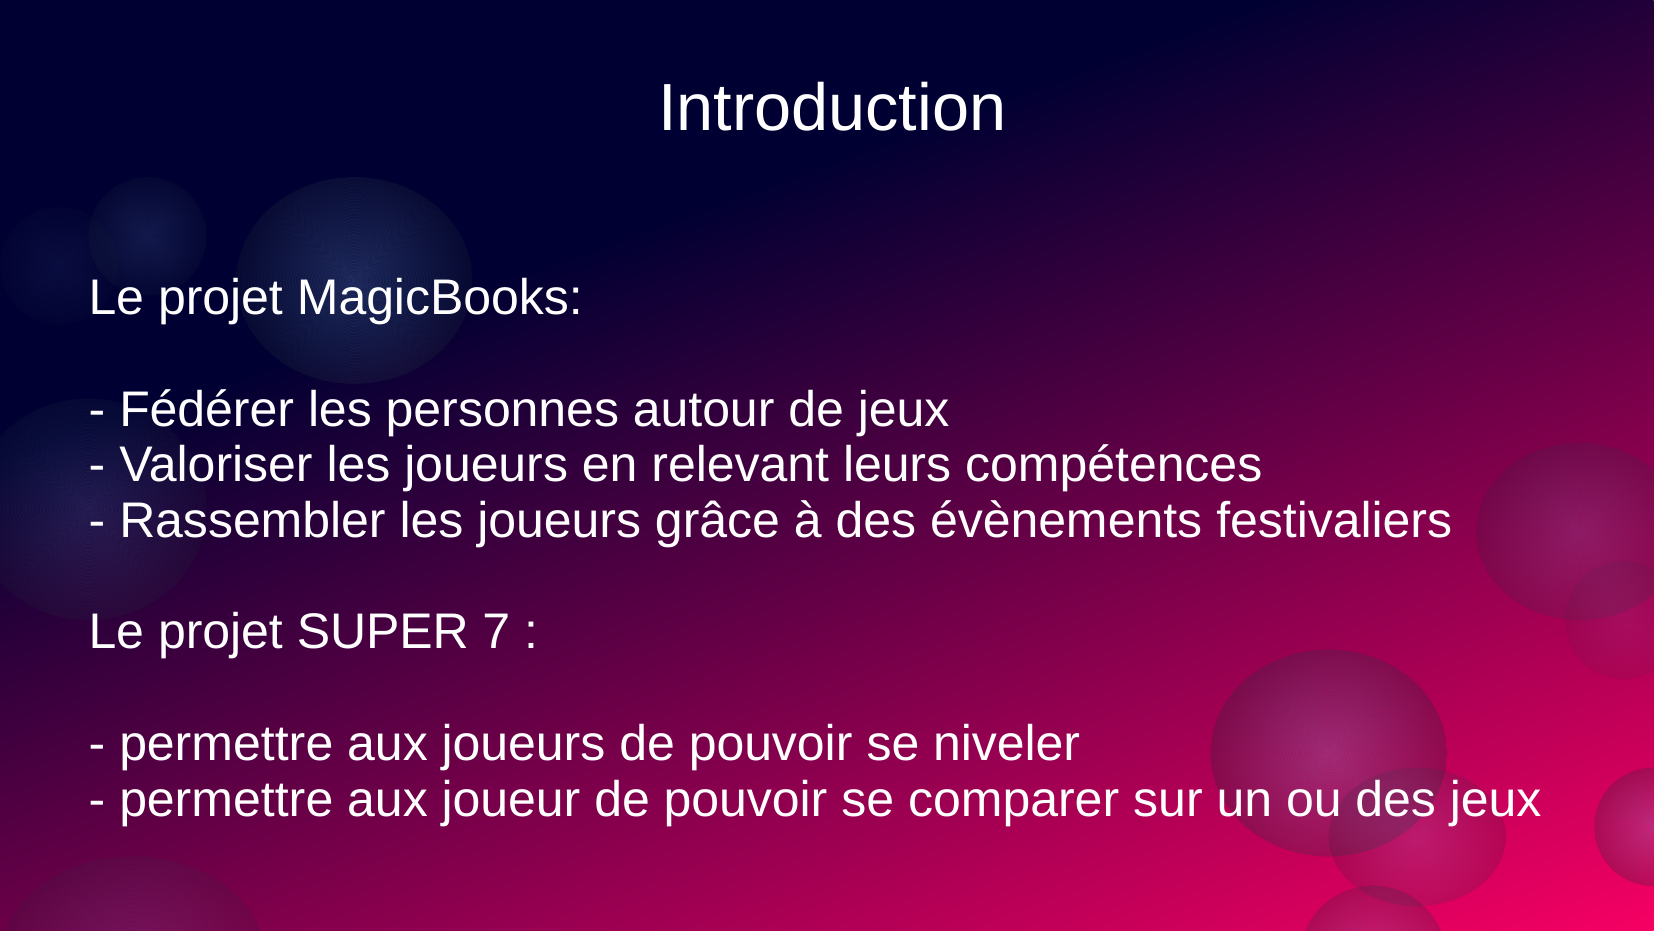

# Introduction
Le projet MagicBooks:
- Fédérer les personnes autour de jeux
- Valoriser les joueurs en relevant leurs compétences
- Rassembler les joueurs grâce à des évènements festivaliers
Le projet SUPER 7 :
- permettre aux joueurs de pouvoir se niveler
- permettre aux joueur de pouvoir se comparer sur un ou des jeux